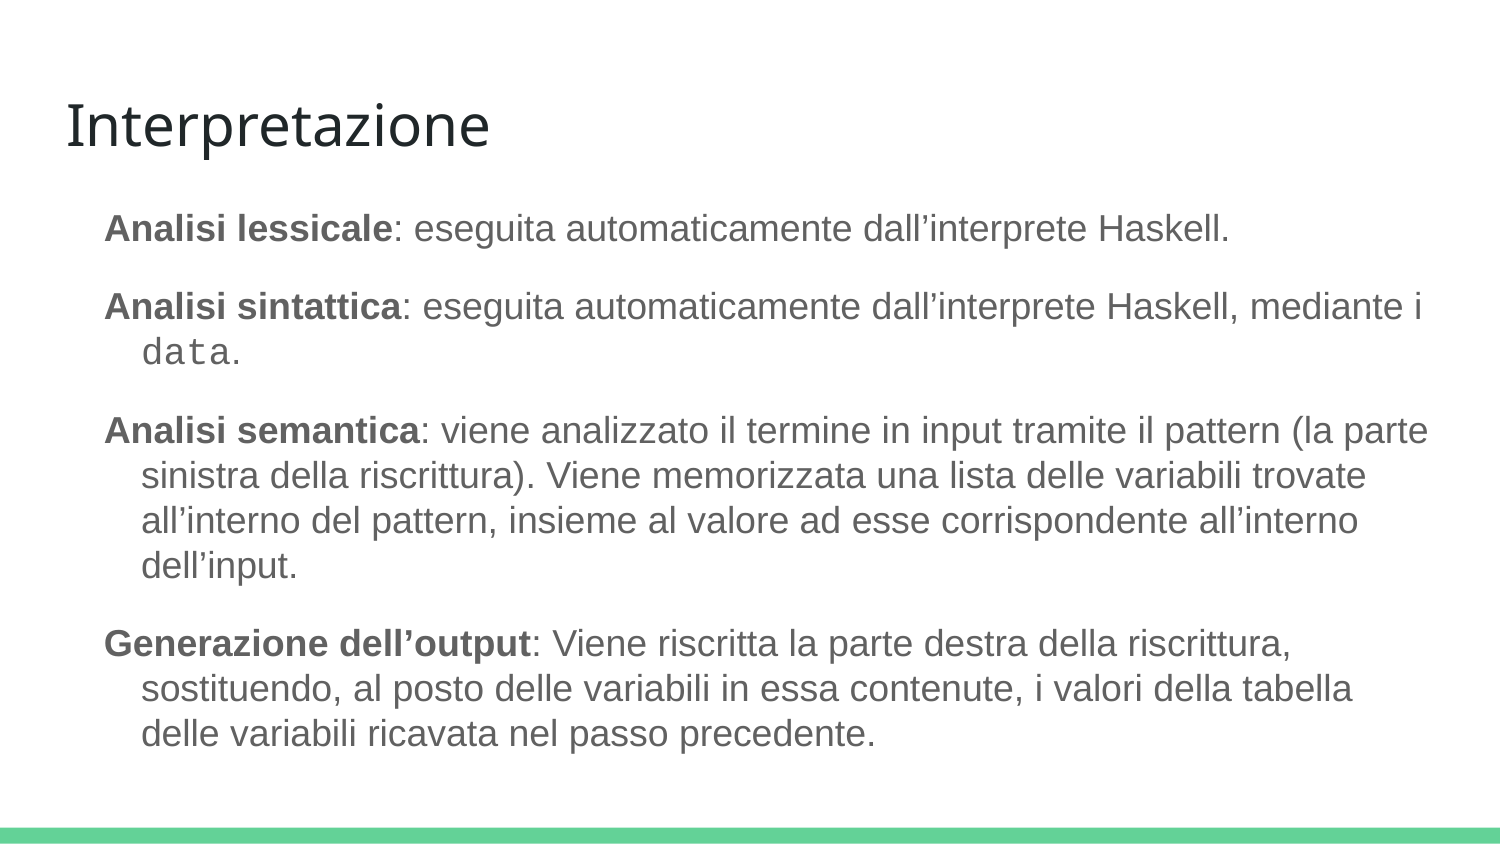

# Interpretazione
Analisi lessicale: eseguita automaticamente dall’interprete Haskell.
Analisi sintattica: eseguita automaticamente dall’interprete Haskell, mediante i data.
Analisi semantica: viene analizzato il termine in input tramite il pattern (la parte sinistra della riscrittura). Viene memorizzata una lista delle variabili trovate all’interno del pattern, insieme al valore ad esse corrispondente all’interno dell’input.
Generazione dell’output: Viene riscritta la parte destra della riscrittura, sostituendo, al posto delle variabili in essa contenute, i valori della tabella delle variabili ricavata nel passo precedente.